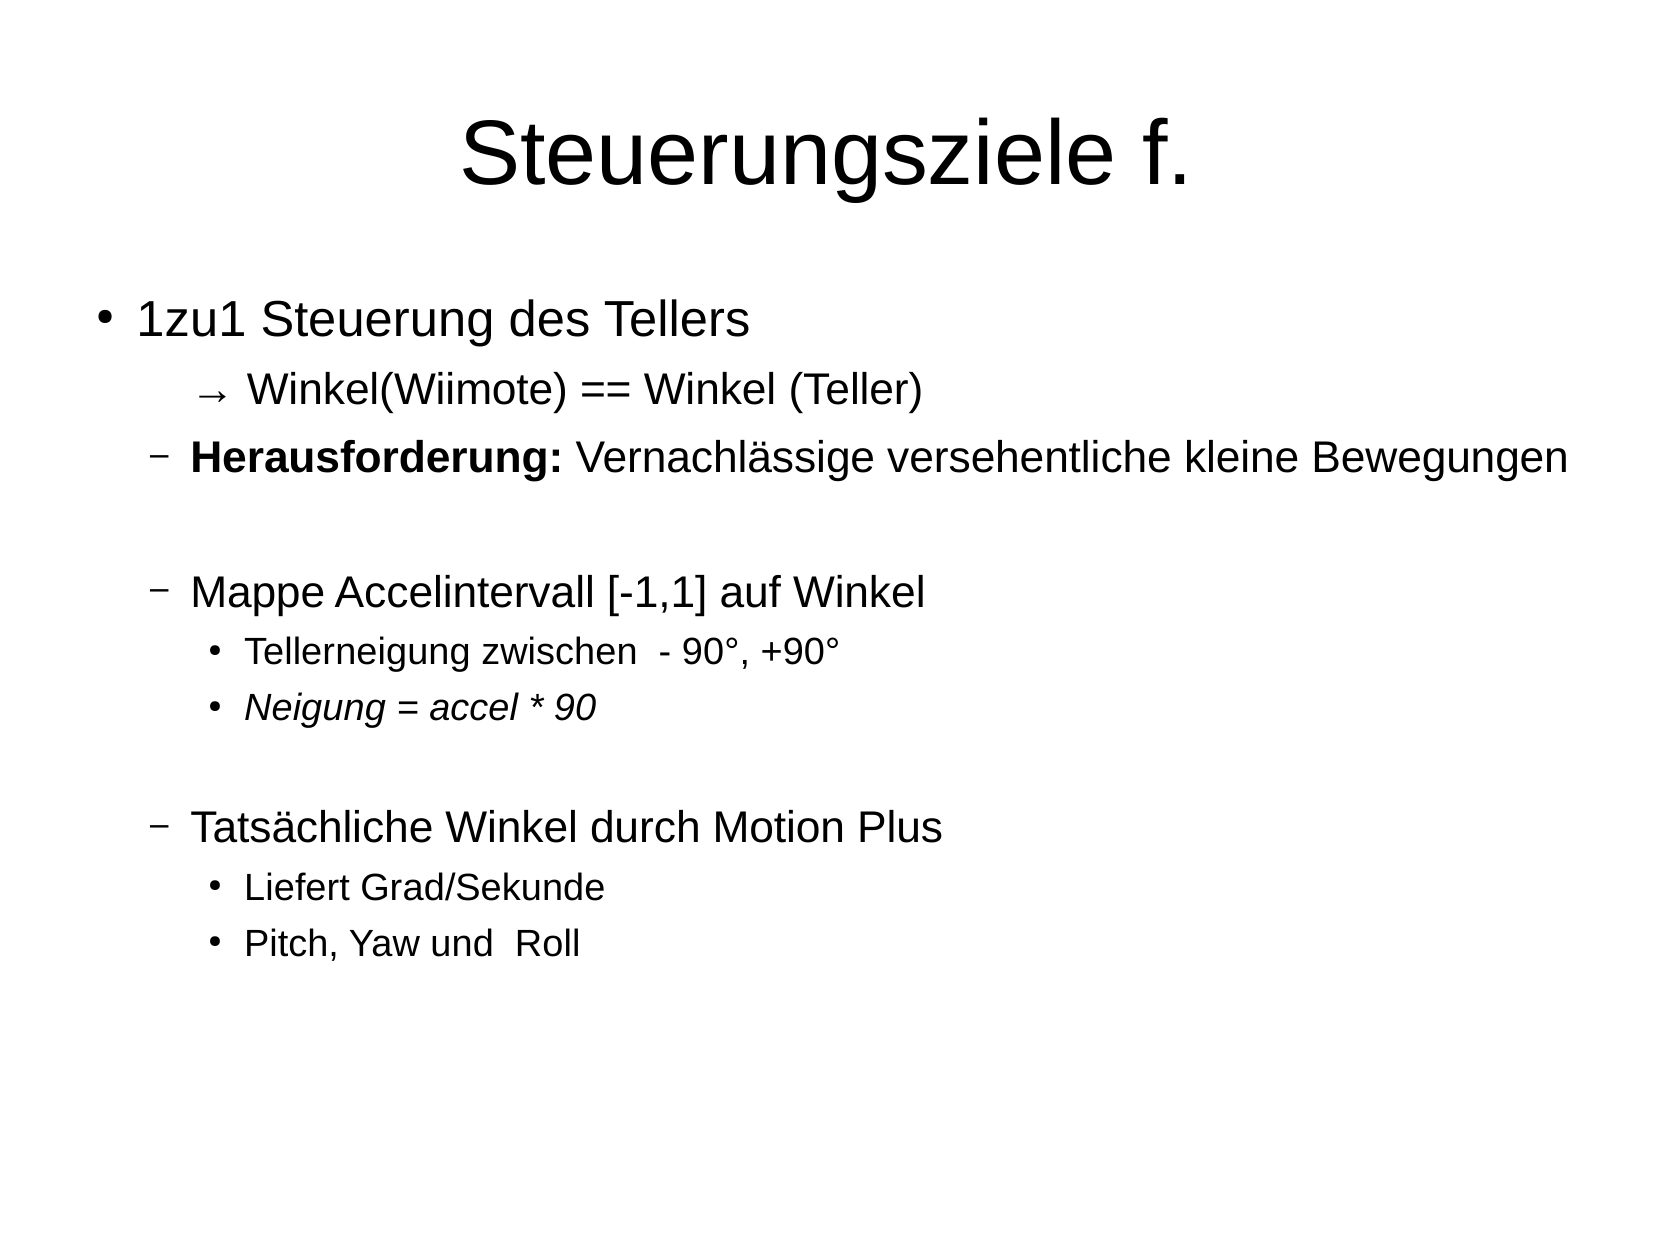

# Steuerungsziele f.
1zu1 Steuerung des Tellers
→ Winkel(Wiimote) == Winkel (Teller)
Herausforderung: Vernachlässige versehentliche kleine Bewegungen
Mappe Accelintervall [-1,1] auf Winkel
Tellerneigung zwischen - 90°, +90°
Neigung = accel * 90
Tatsächliche Winkel durch Motion Plus
Liefert Grad/Sekunde
Pitch, Yaw und Roll